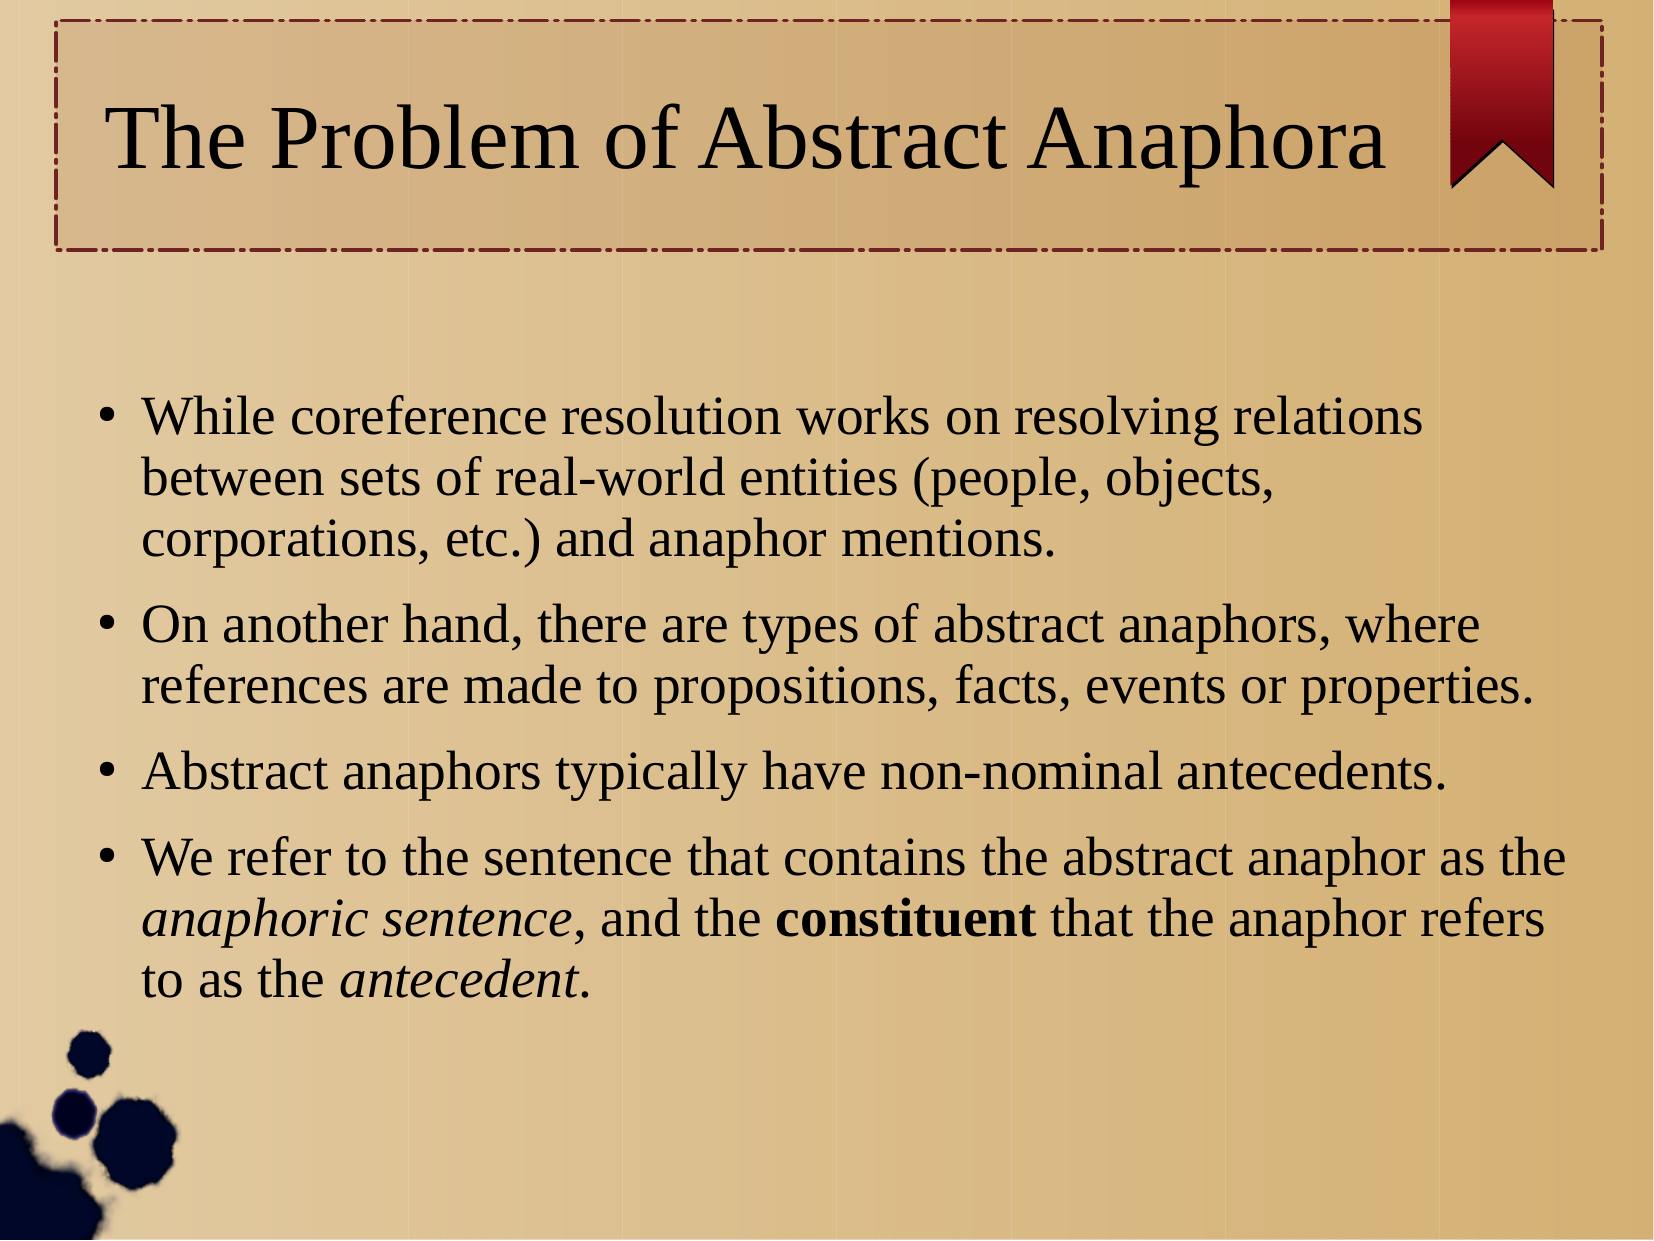

# The Problem of Abstract Anaphora
While coreference resolution works on resolving relations between sets of real-world entities (people, objects, corporations, etc.) and anaphor mentions.
On another hand, there are types of abstract anaphors, where references are made to propositions, facts, events or properties.
Abstract anaphors typically have non-nominal antecedents.
We refer to the sentence that contains the abstract anaphor as the anaphoric sentence, and the constituent that the anaphor refers to as the antecedent.